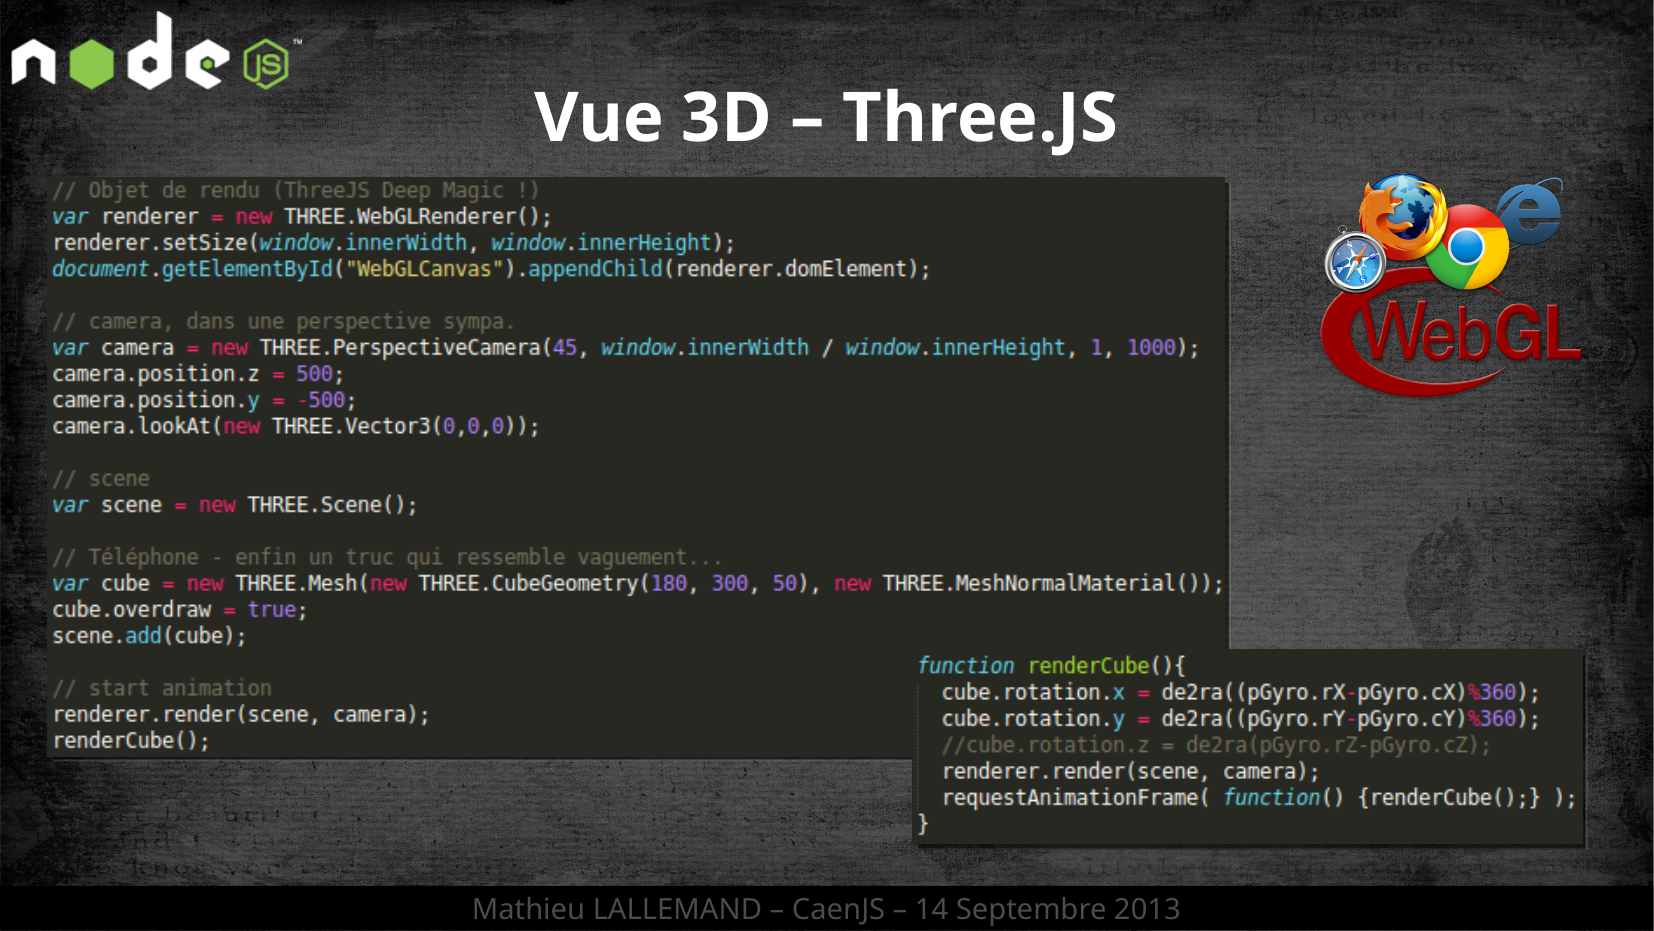

# Vue 3D – Three.JS
Mathieu LALLEMAND – CaenJS – 14 Septembre 2013